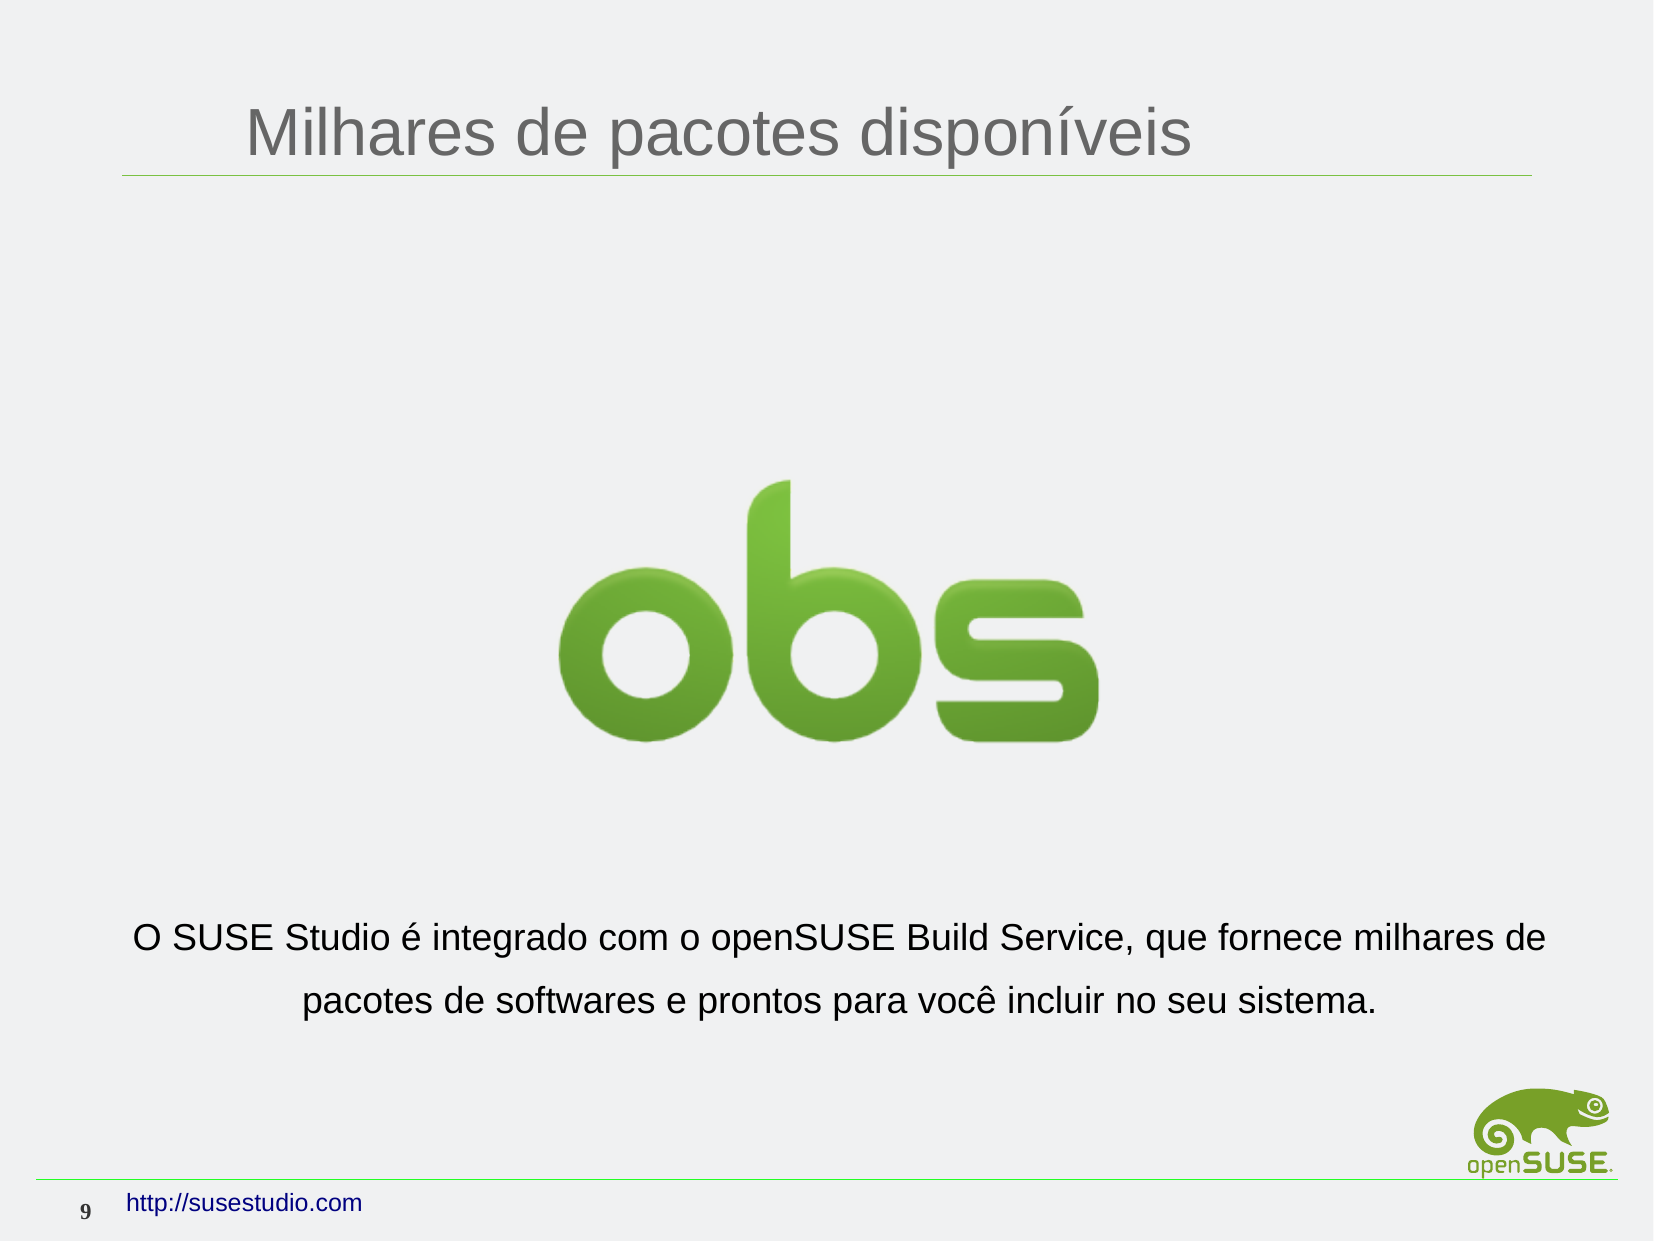

# Milhares de pacotes disponíveis
O SUSE Studio é integrado com o openSUSE Build Service, que fornece milhares de pacotes de softwares e prontos para você incluir no seu sistema.
http://susestudio.com
9
Construindo appliances com o SUSE Studio